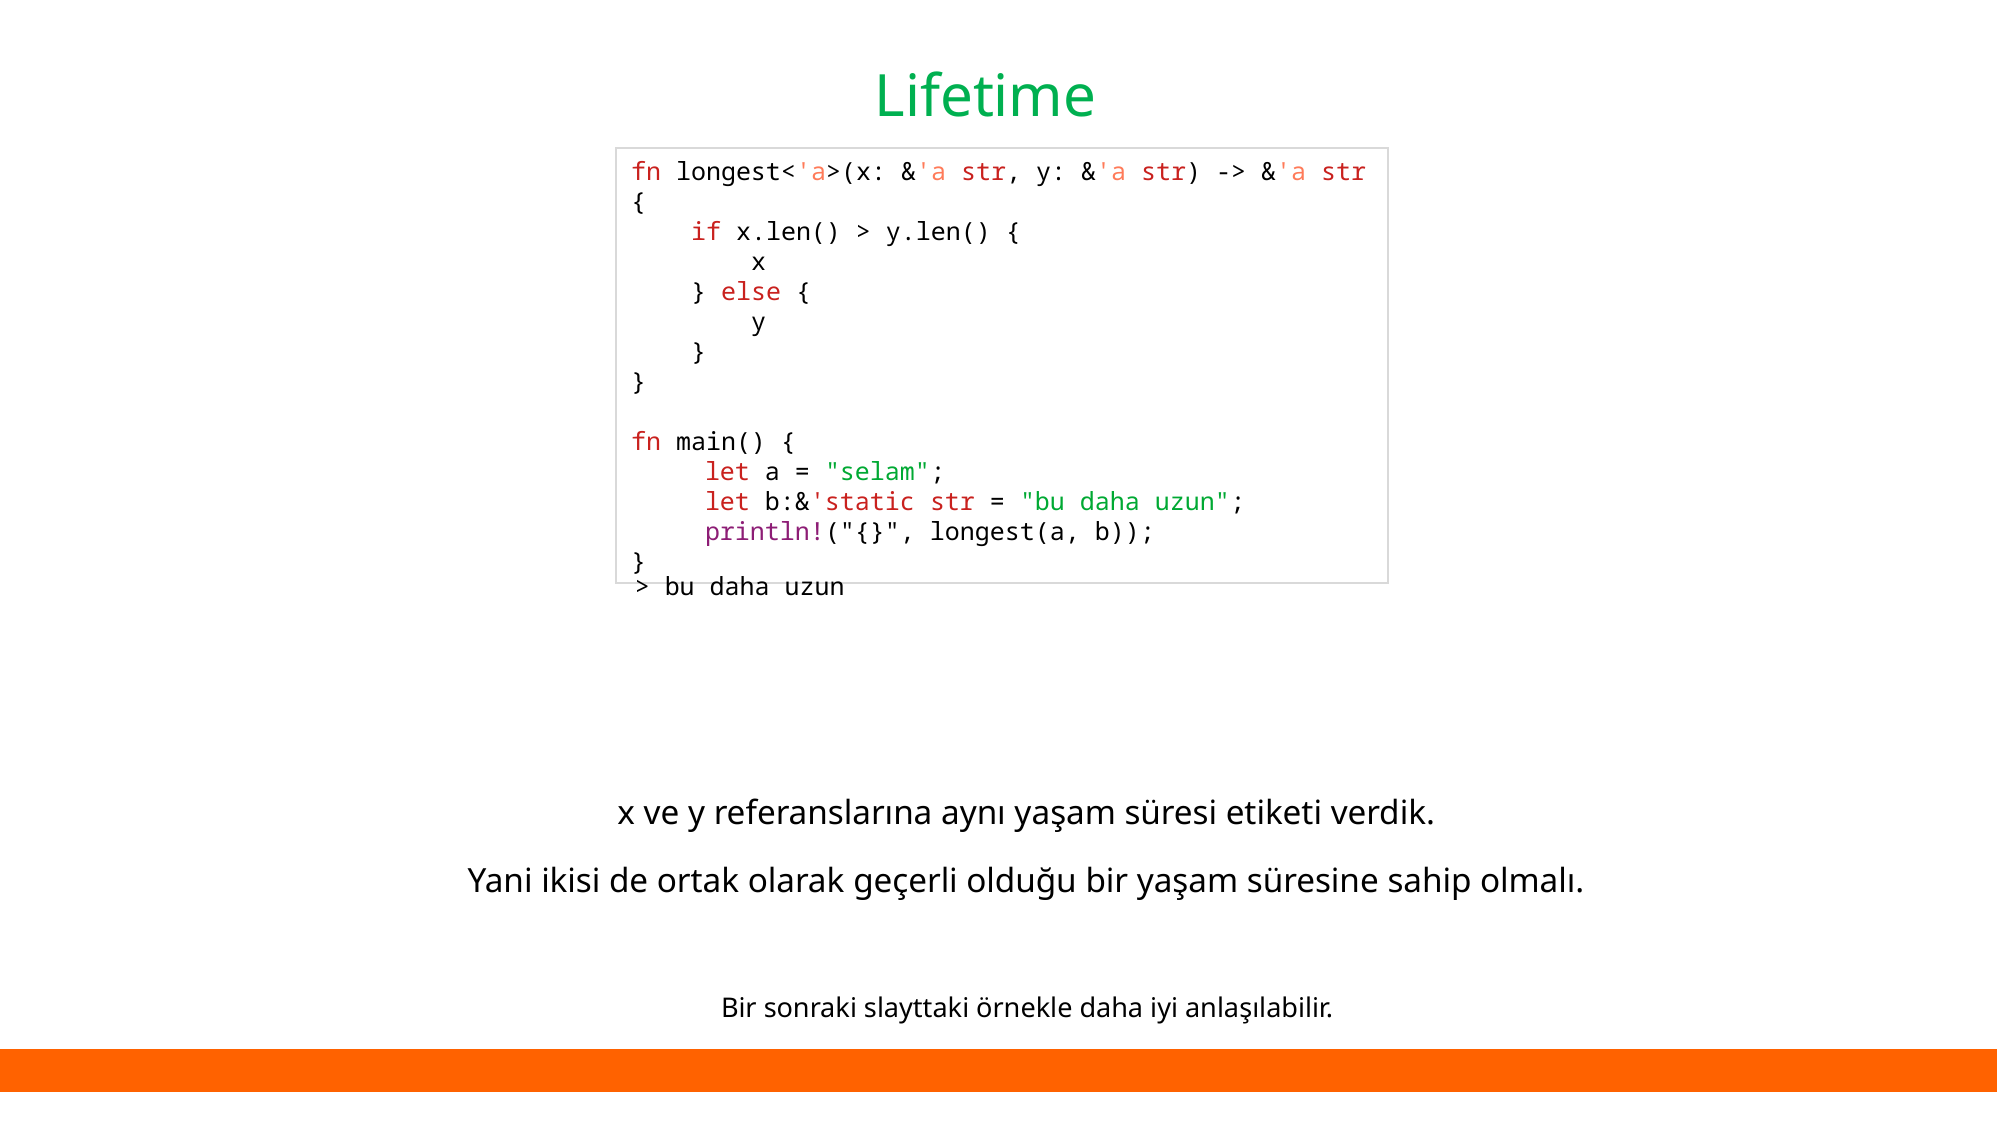

# Lifetime
fn longest<'a>(x: &'a str, y: &'a str) -> &'a str {
 if x.len() > y.len() {
 x
 } else {
 y
 }
}
fn main() {
	let a = "selam";
	let b:&'static str = "bu daha uzun";
	println!("{}", longest(a, b));
}
> bu daha uzun
x ve y referanslarına aynı yaşam süresi etiketi verdik.
Yani ikisi de ortak olarak geçerli olduğu bir yaşam süresine sahip olmalı.
Bir sonraki slayttaki örnekle daha iyi anlaşılabilir.